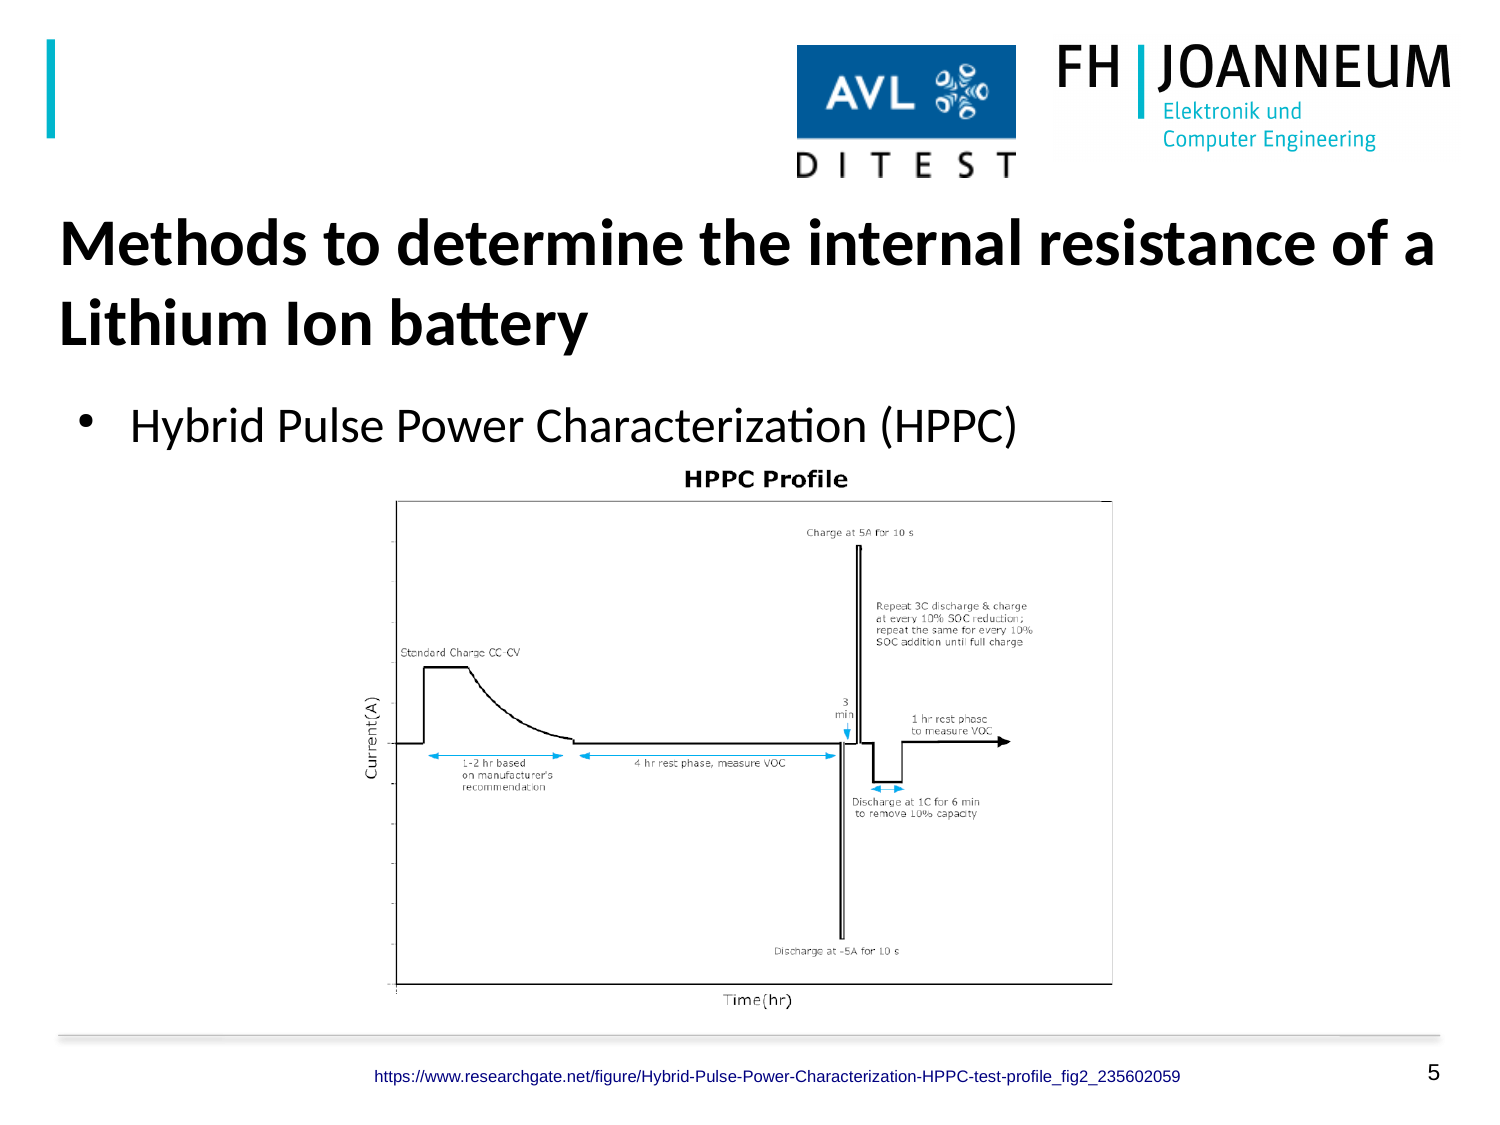

# Methods to determine the internal resistance of a Lithium Ion battery
Hybrid Pulse Power Characterization (HPPC)
5
https://www.researchgate.net/figure/Hybrid-Pulse-Power-Characterization-HPPC-test-profile_fig2_235602059